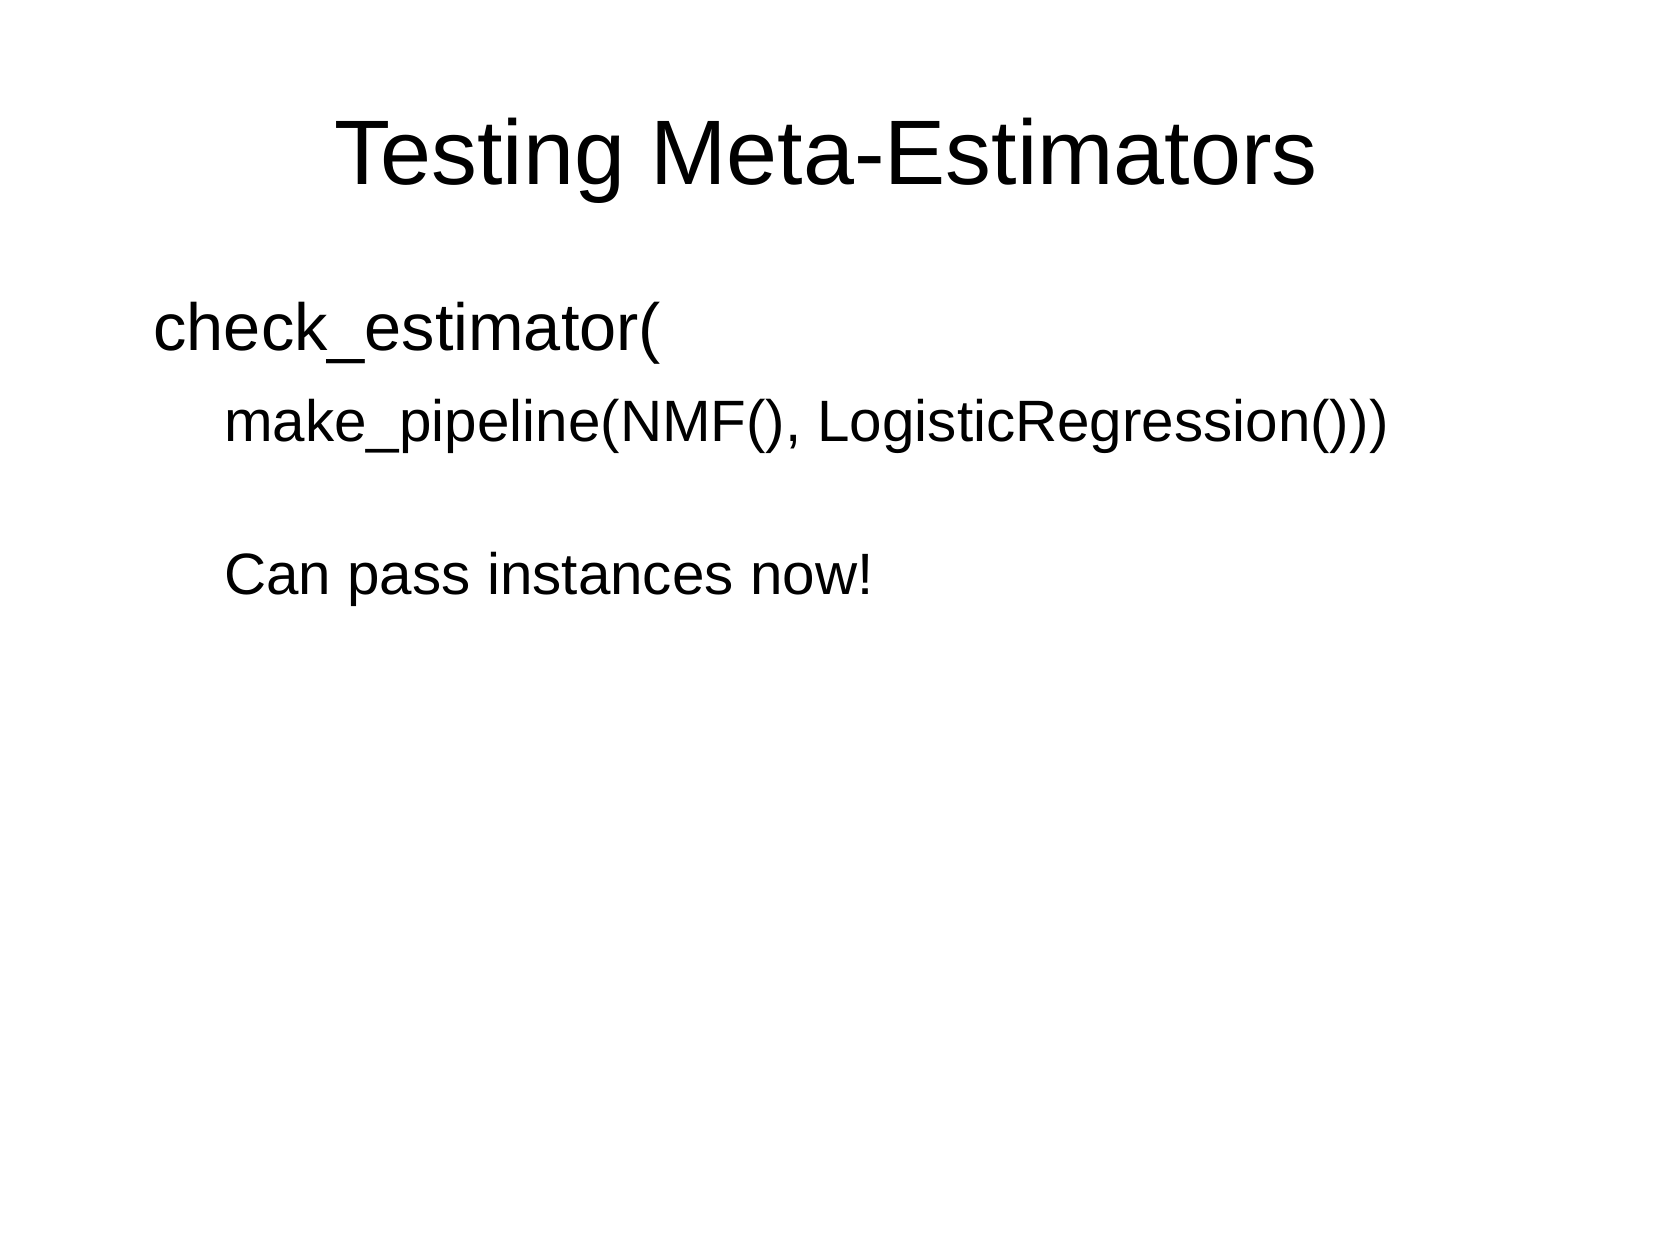

# Testing Meta-Estimators
check_estimator(
make_pipeline(NMF(), LogisticRegression()))
Can pass instances now!